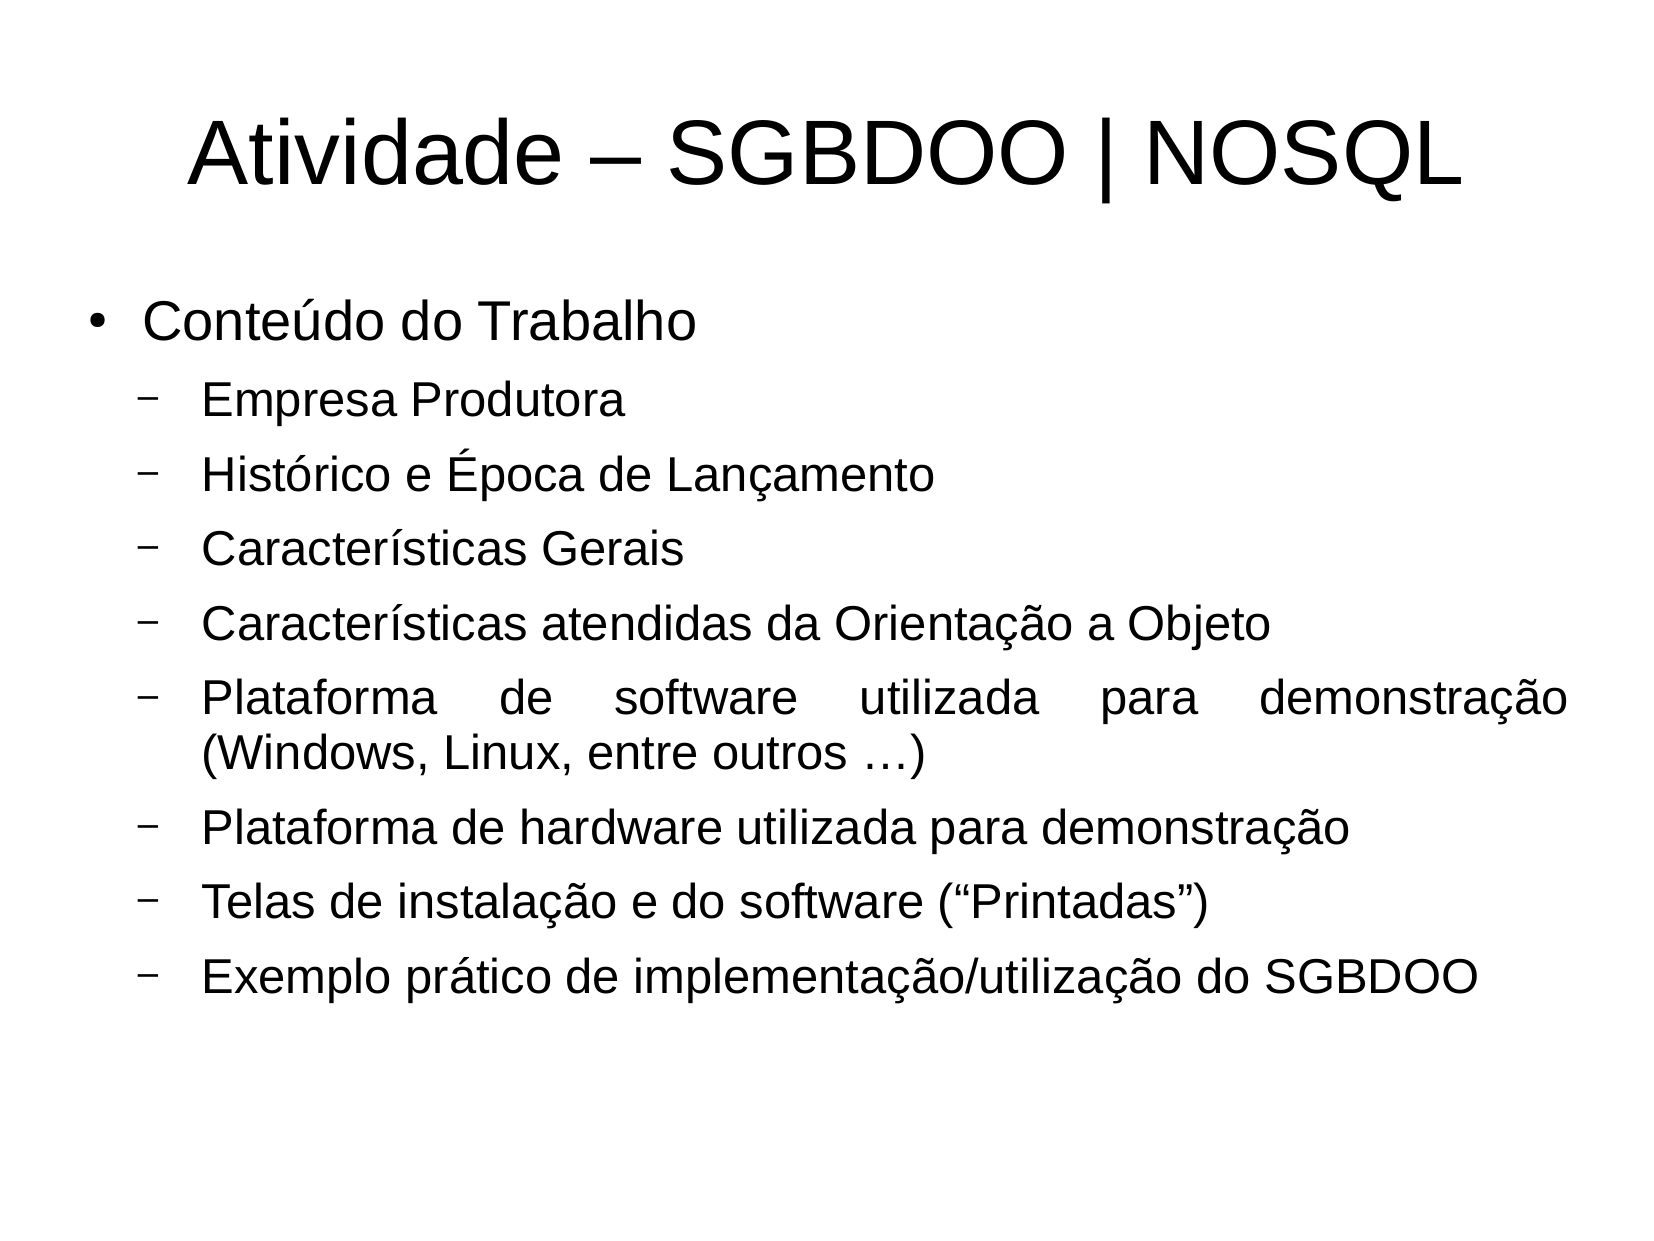

# Atividade – SGBDOO | NOSQL
Conteúdo do Trabalho
Empresa Produtora
Histórico e Época de Lançamento
Características Gerais
Características atendidas da Orientação a Objeto
Plataforma de software utilizada para demonstração (Windows, Linux, entre outros …)
Plataforma de hardware utilizada para demonstração
Telas de instalação e do software (“Printadas”)
Exemplo prático de implementação/utilização do SGBDOO